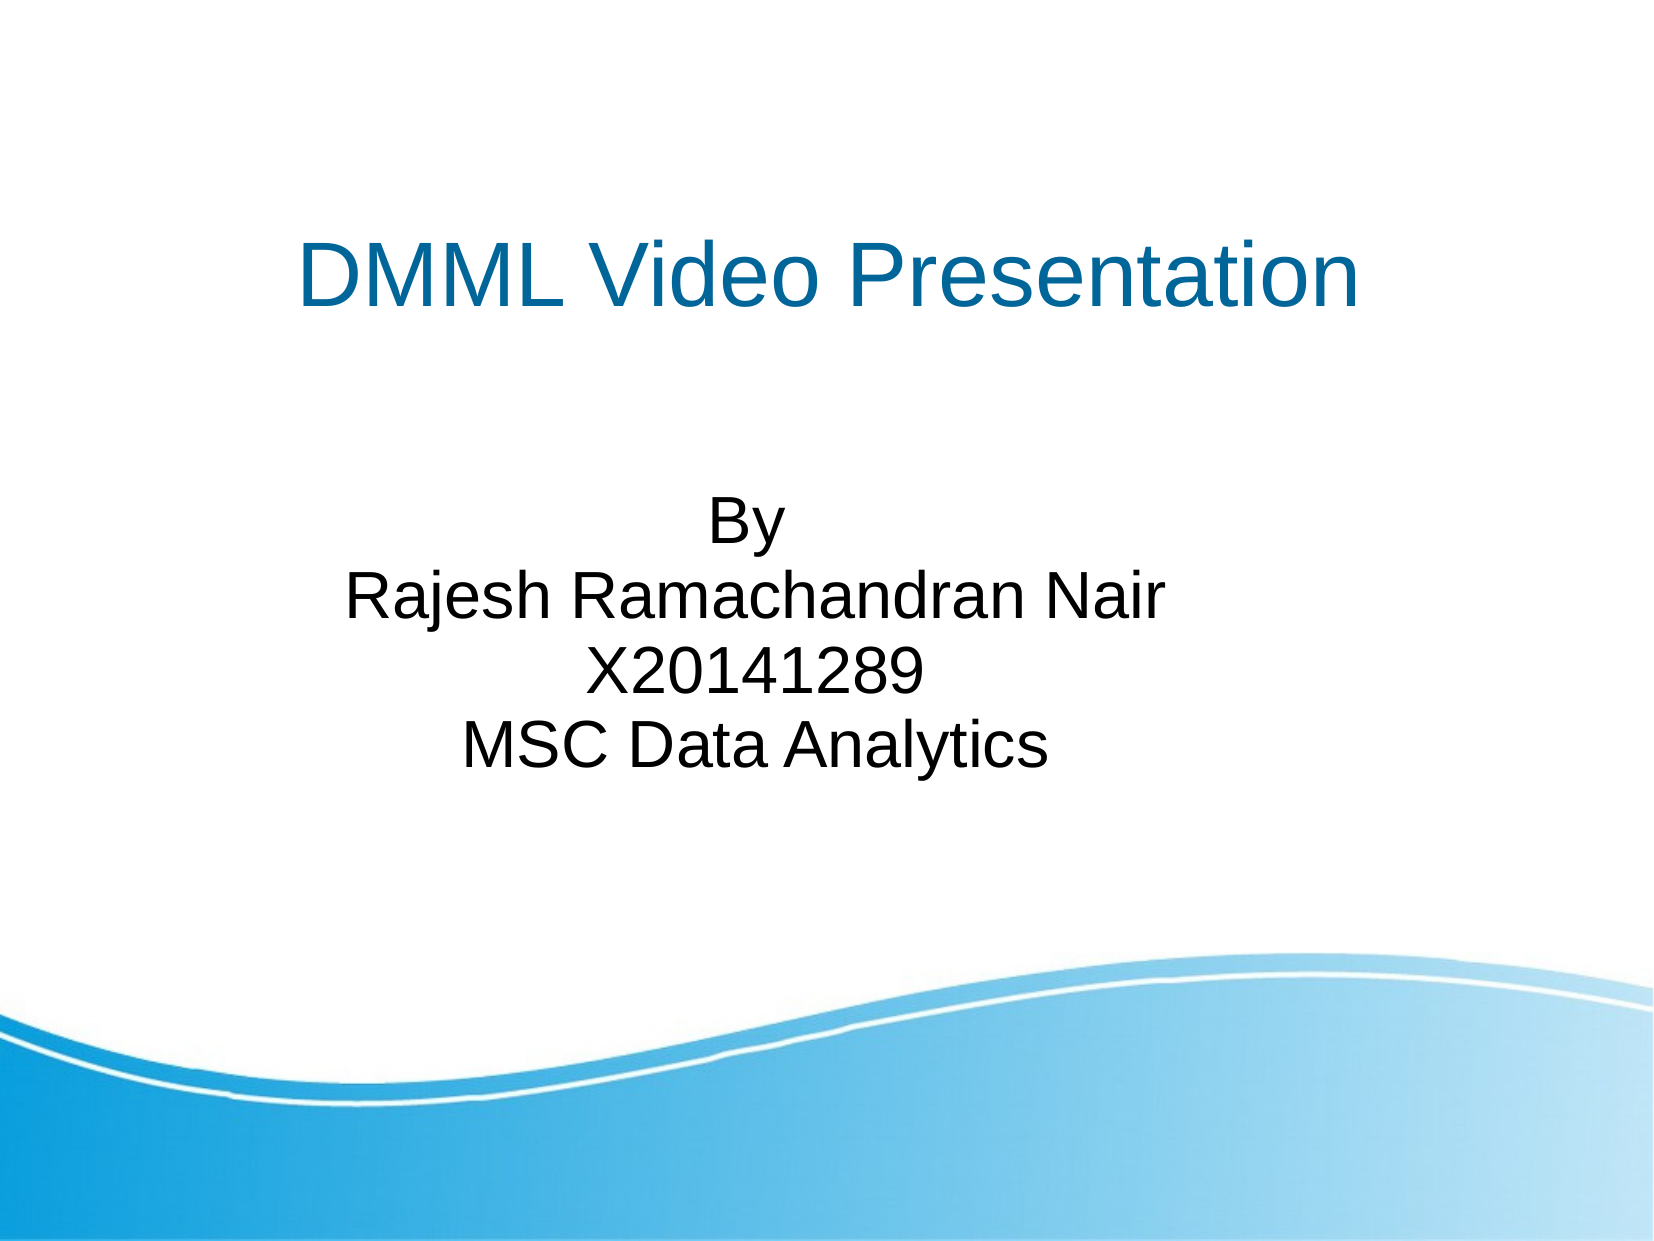

# DMML Video Presentation
By
Rajesh Ramachandran Nair
X20141289
MSC Data Analytics